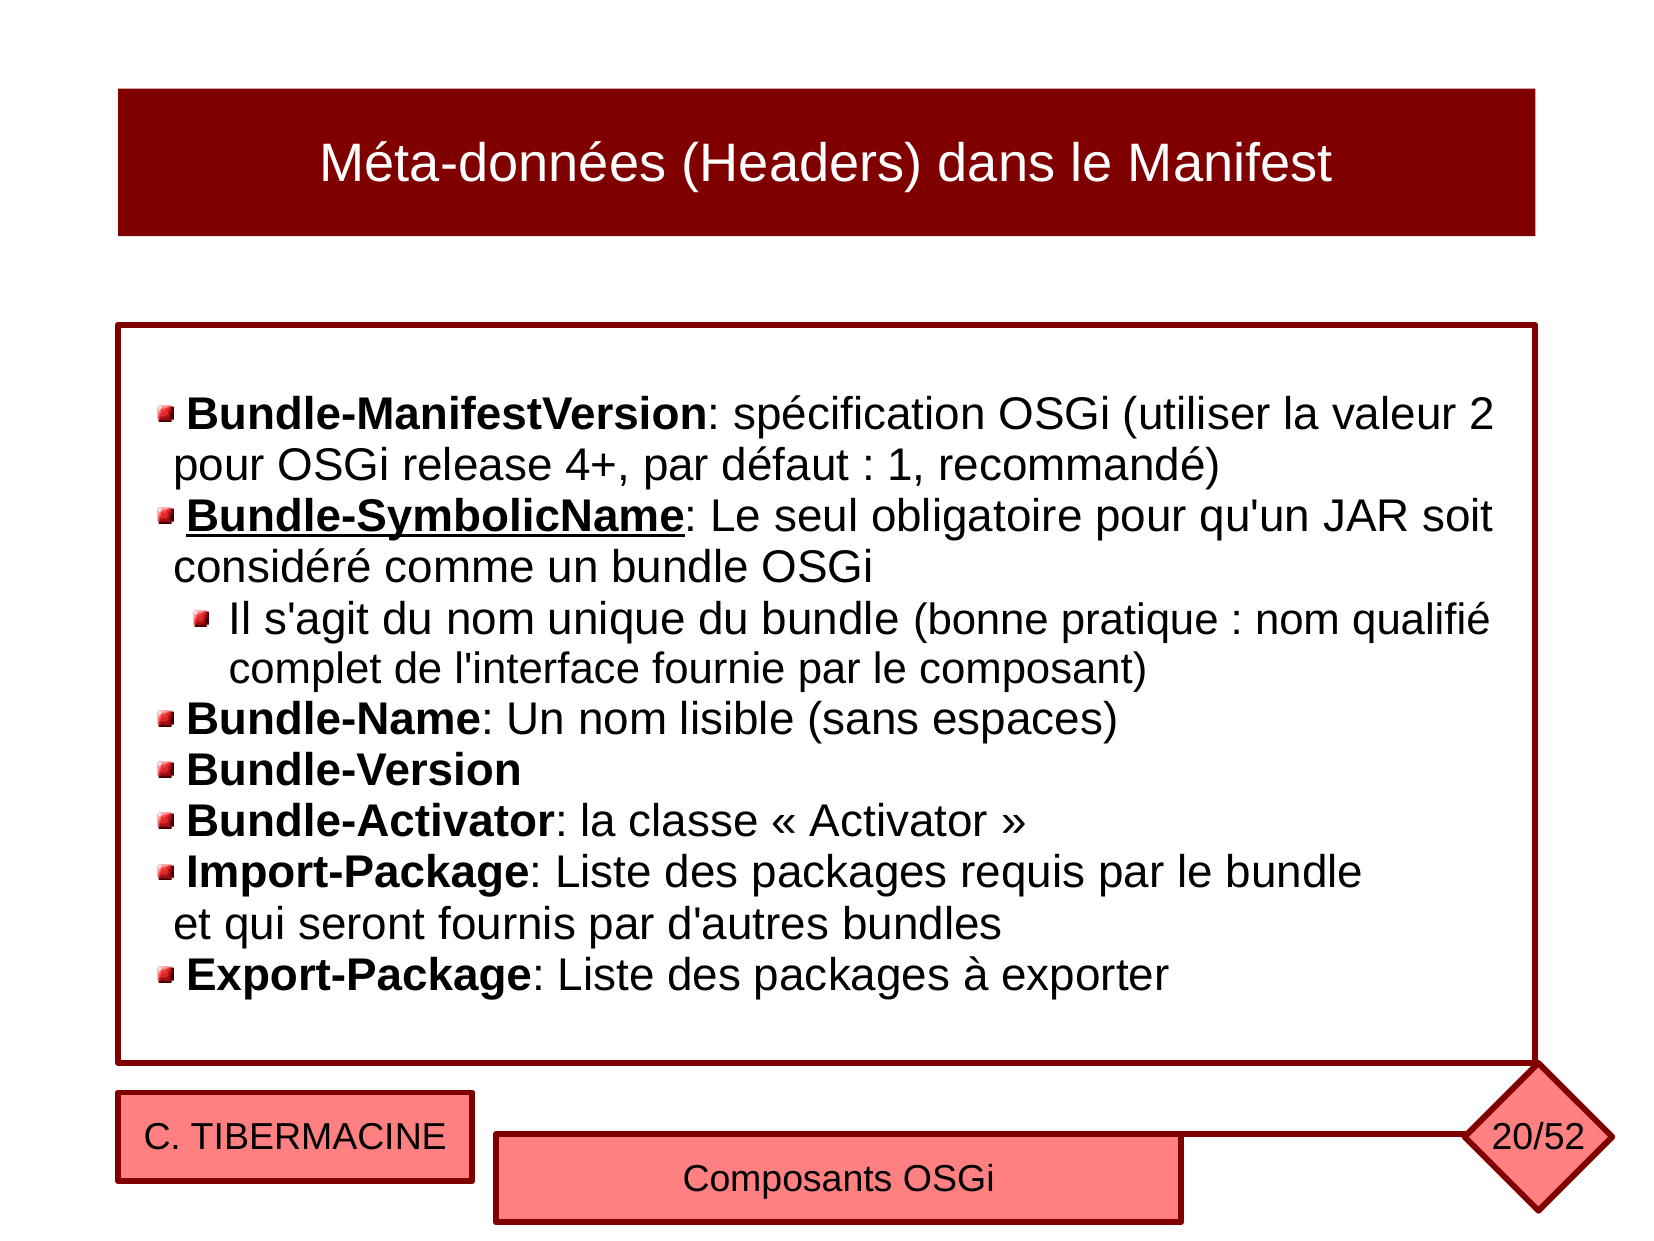

Méta-données (Headers) dans le Manifest
 Bundle-ManifestVersion: spécification OSGi (utiliser la valeur 2
pour OSGi release 4+, par défaut : 1, recommandé)
 Bundle-SymbolicName: Le seul obligatoire pour qu'un JAR soit
considéré comme un bundle OSGi
Il s'agit du nom unique du bundle (bonne pratique : nom qualifié
complet de l'interface fournie par le composant)
 Bundle-Name: Un nom lisible (sans espaces)
 Bundle-Version
 Bundle-Activator: la classe « Activator »
 Import-Package: Liste des packages requis par le bundle
et qui seront fournis par d'autres bundles
 Export-Package: Liste des packages à exporter
C. TIBERMACINE
Composants OSGi